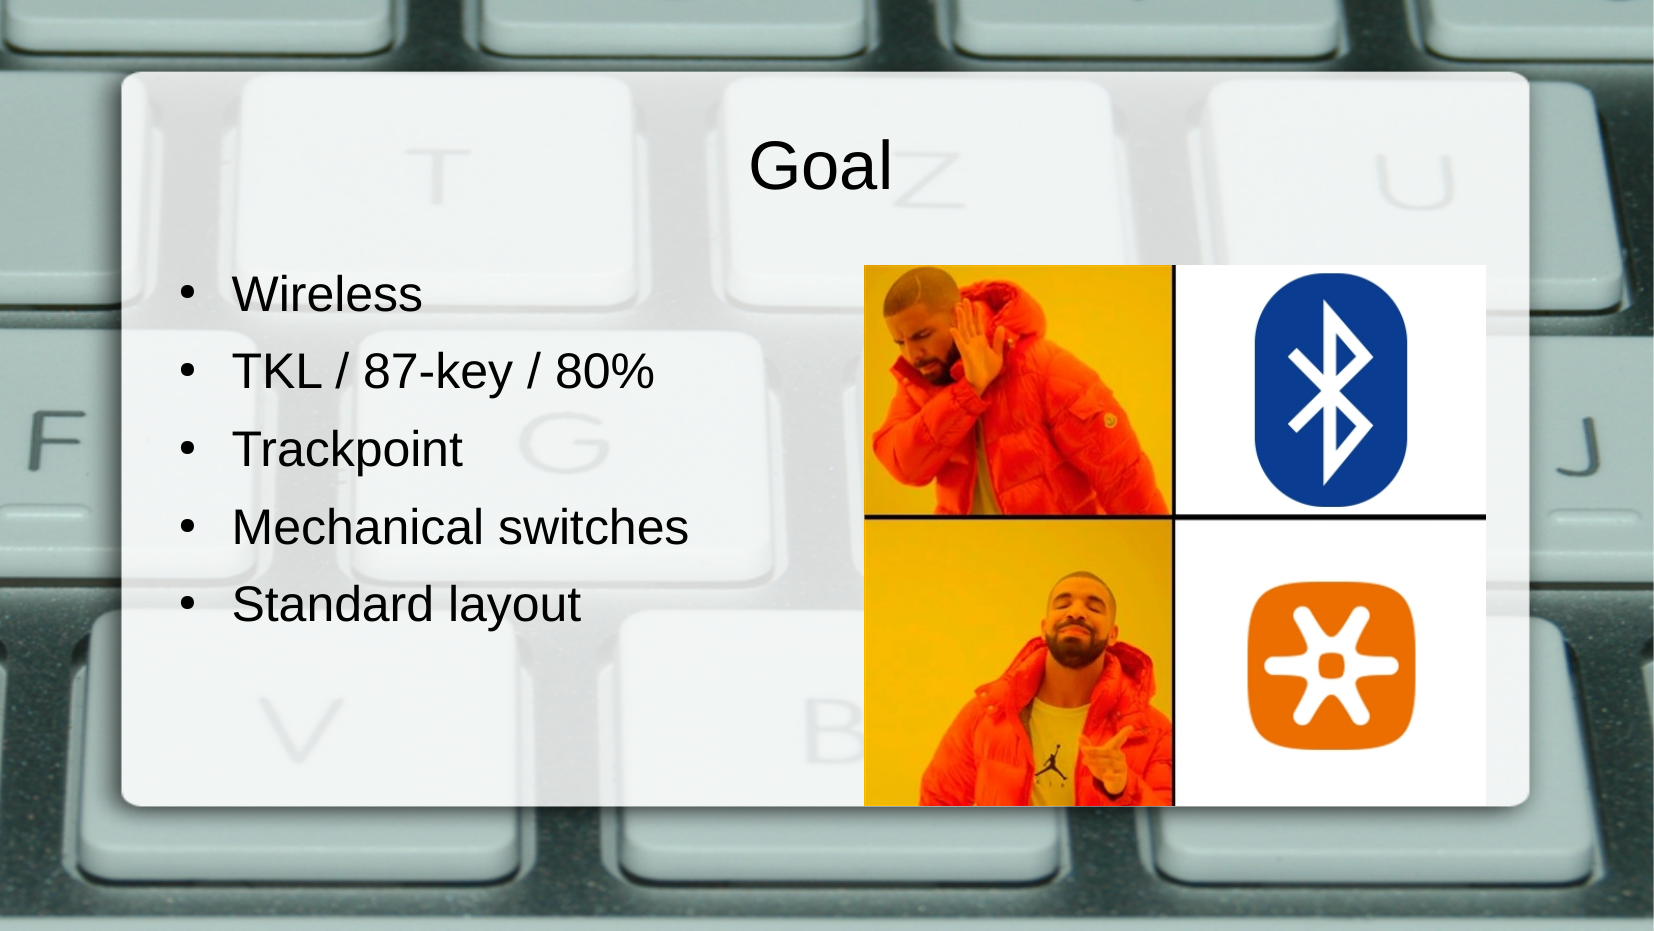

# Goal
Wireless
TKL / 87-key / 80%
Trackpoint
Mechanical switches
Standard layout